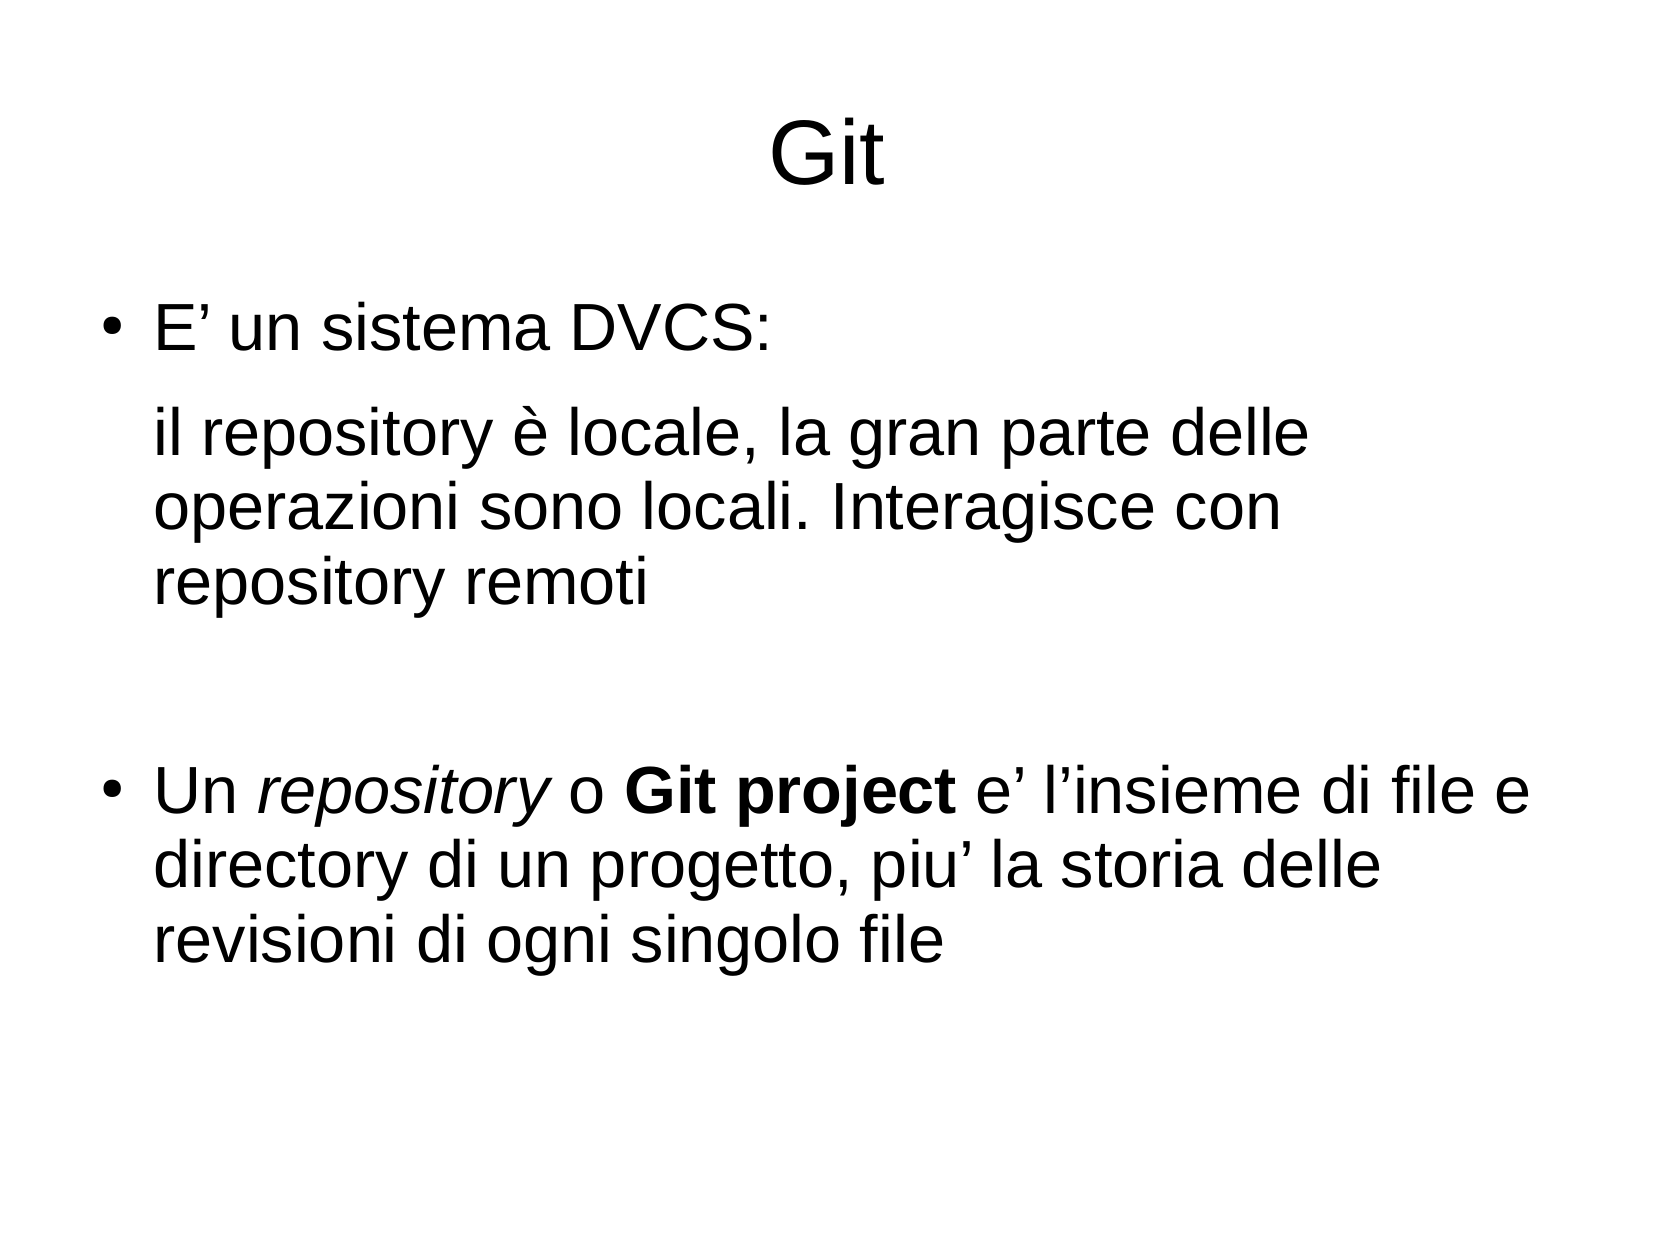

# Git
E’ un sistema DVCS:
il repository è locale, la gran parte delle operazioni sono locali. Interagisce con repository remoti
Un repository o Git project e’ l’insieme di file e directory di un progetto, piu’ la storia delle revisioni di ogni singolo file